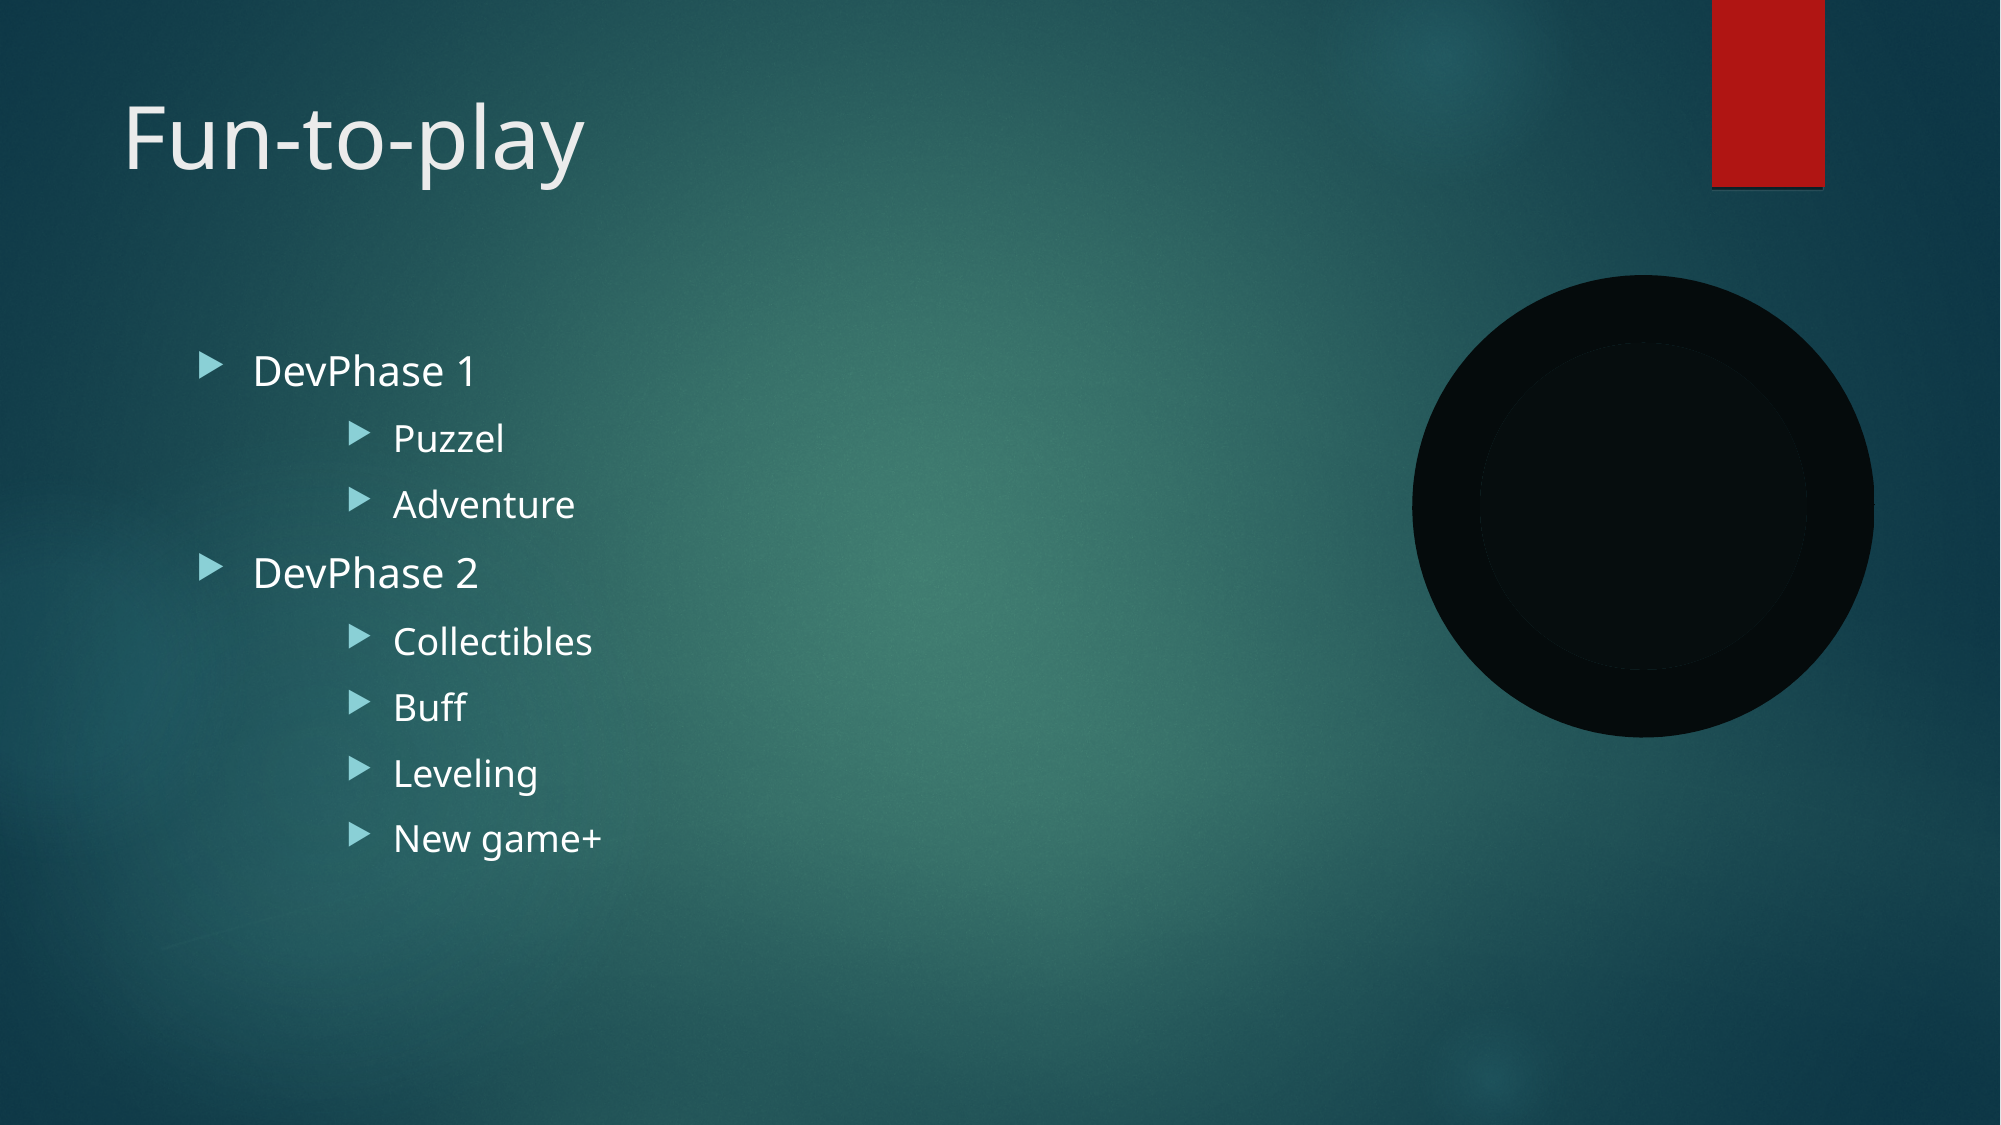

# Fun-to-play
DevPhase 1
Puzzel
Adventure
DevPhase 2
Collectibles
Buff
Leveling
New game+